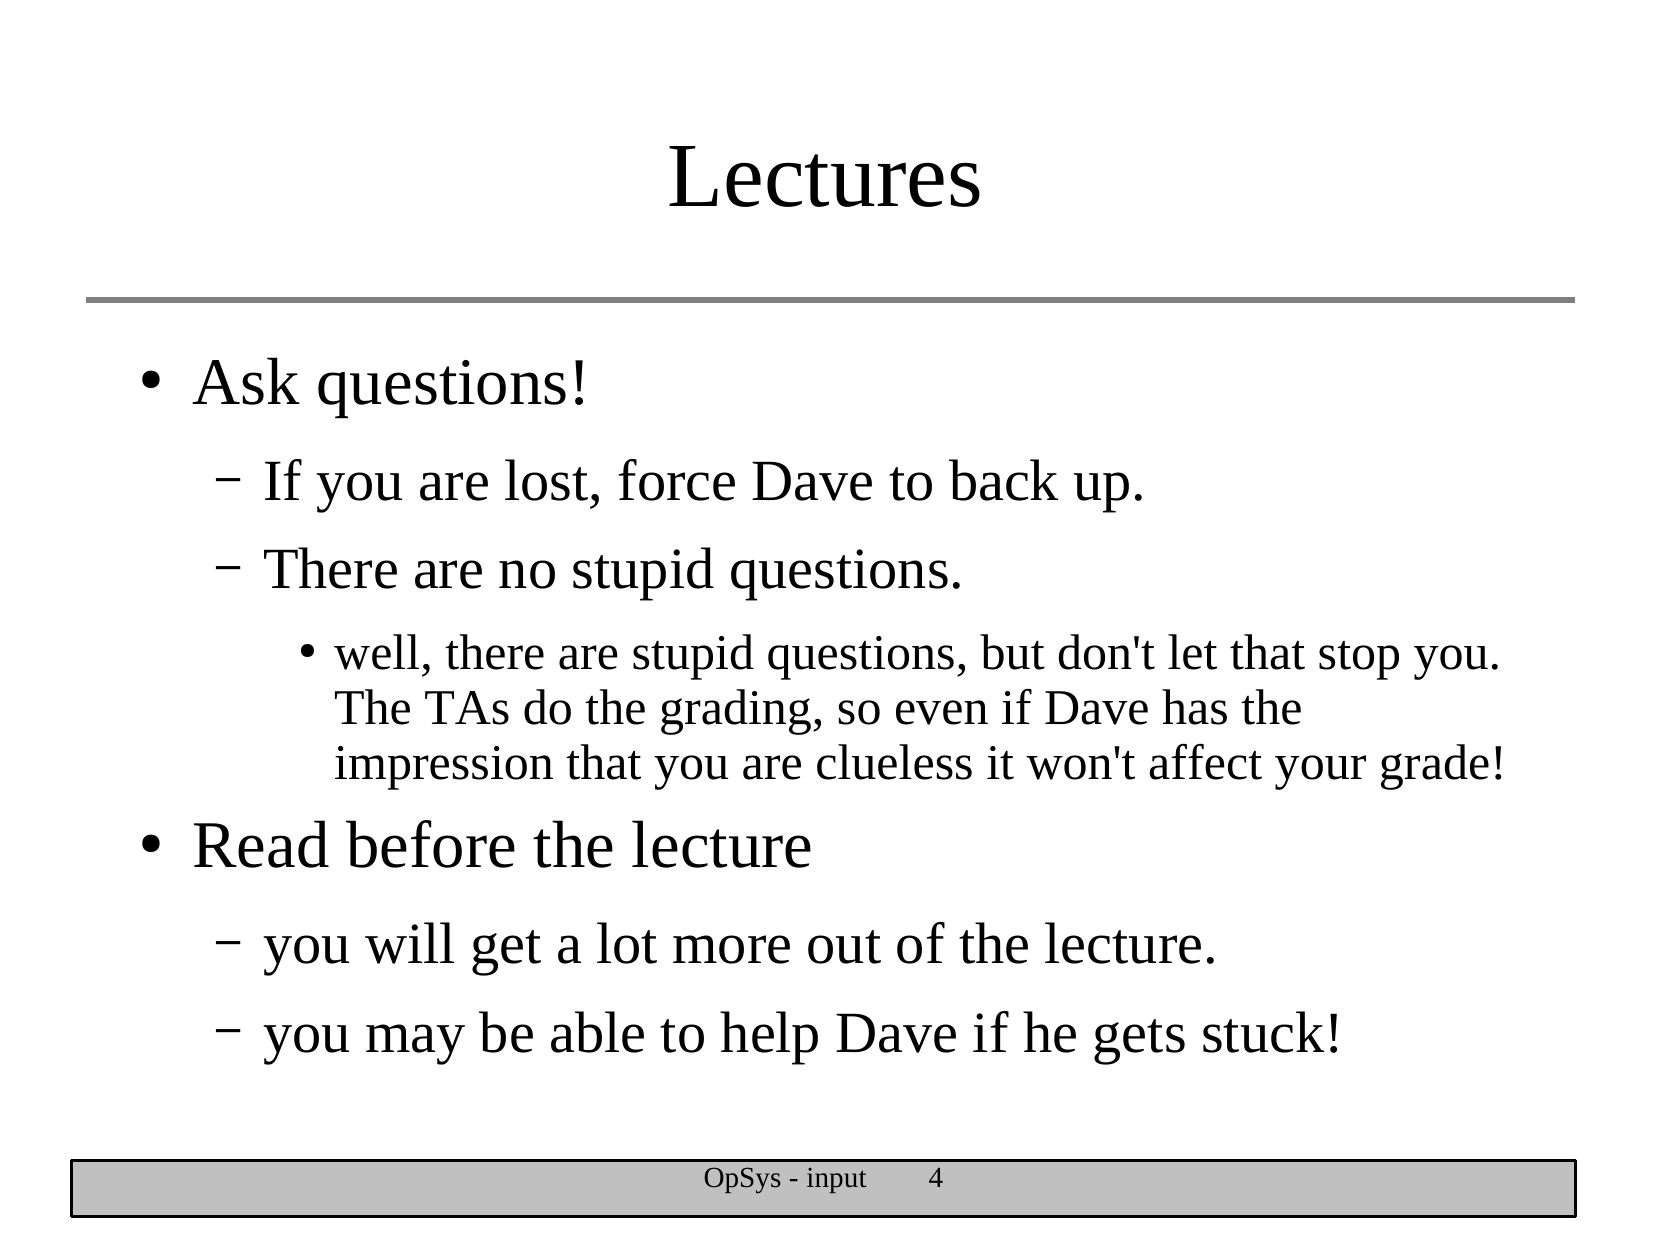

# Lectures
Ask questions!
If you are lost, force Dave to back up.
There are no stupid questions.
well, there are stupid questions, but don't let that stop you. The TAs do the grading, so even if Dave has the impression that you are clueless it won't affect your grade!
Read before the lecture
you will get a lot more out of the lecture.
you may be able to help Dave if he gets stuck!